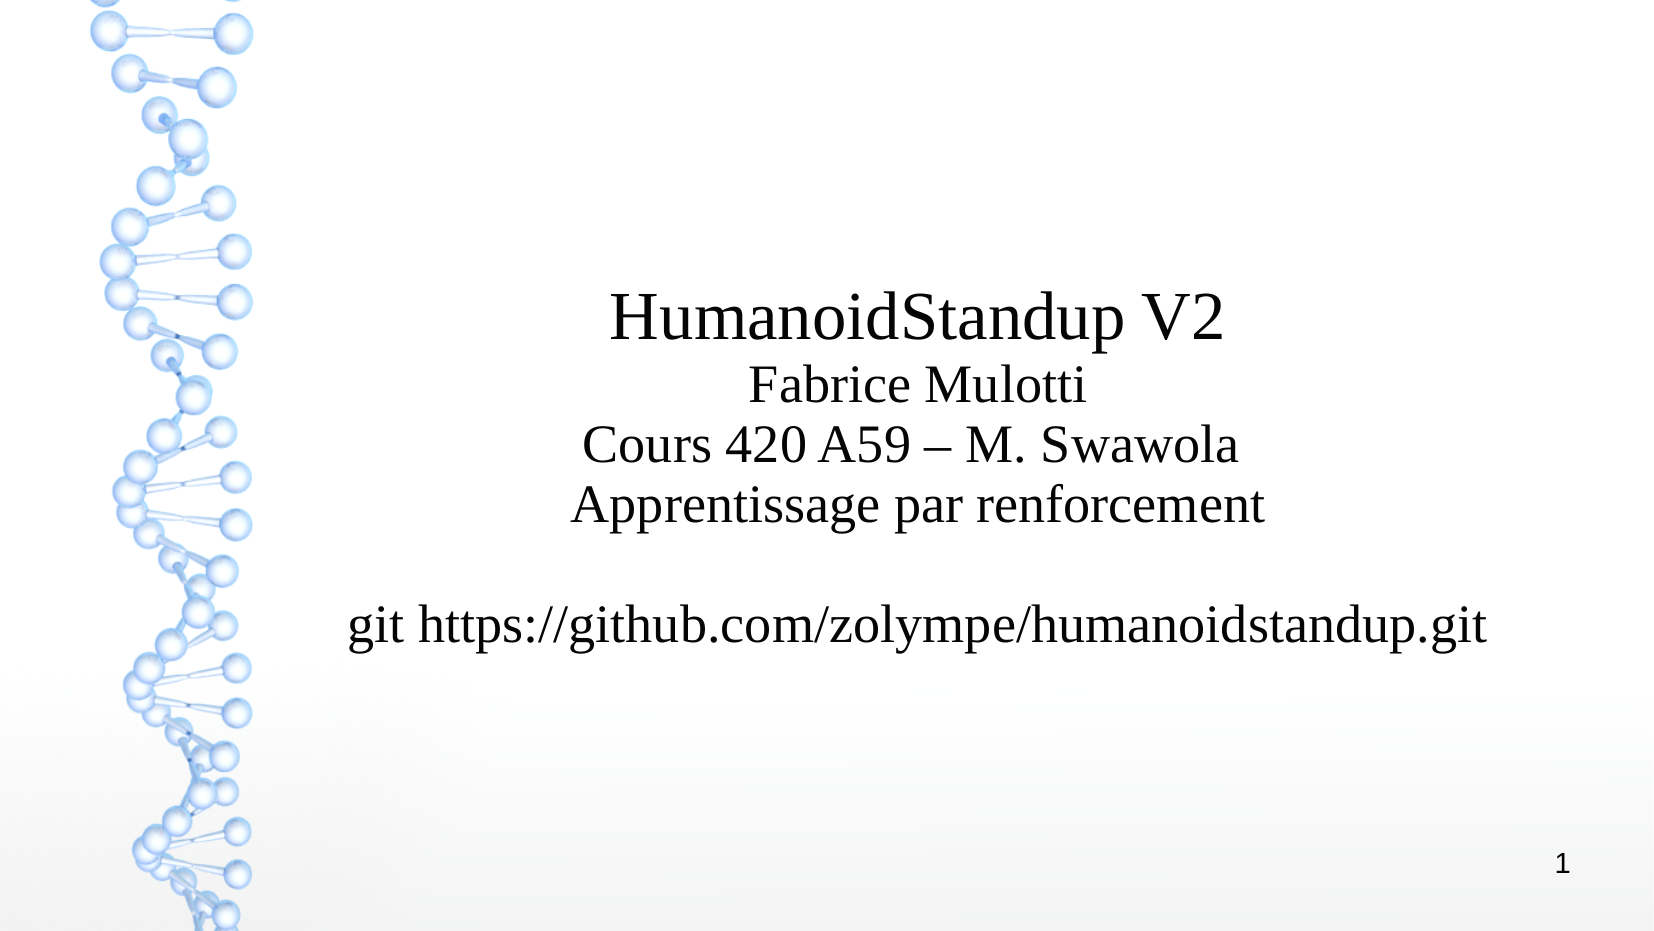

# HumanoidStandup V2 Fabrice Mulotti Cours 420 A59 – M. Swawola Apprentissage par renforcement git https://github.com/zolympe/humanoidstandup.git
1